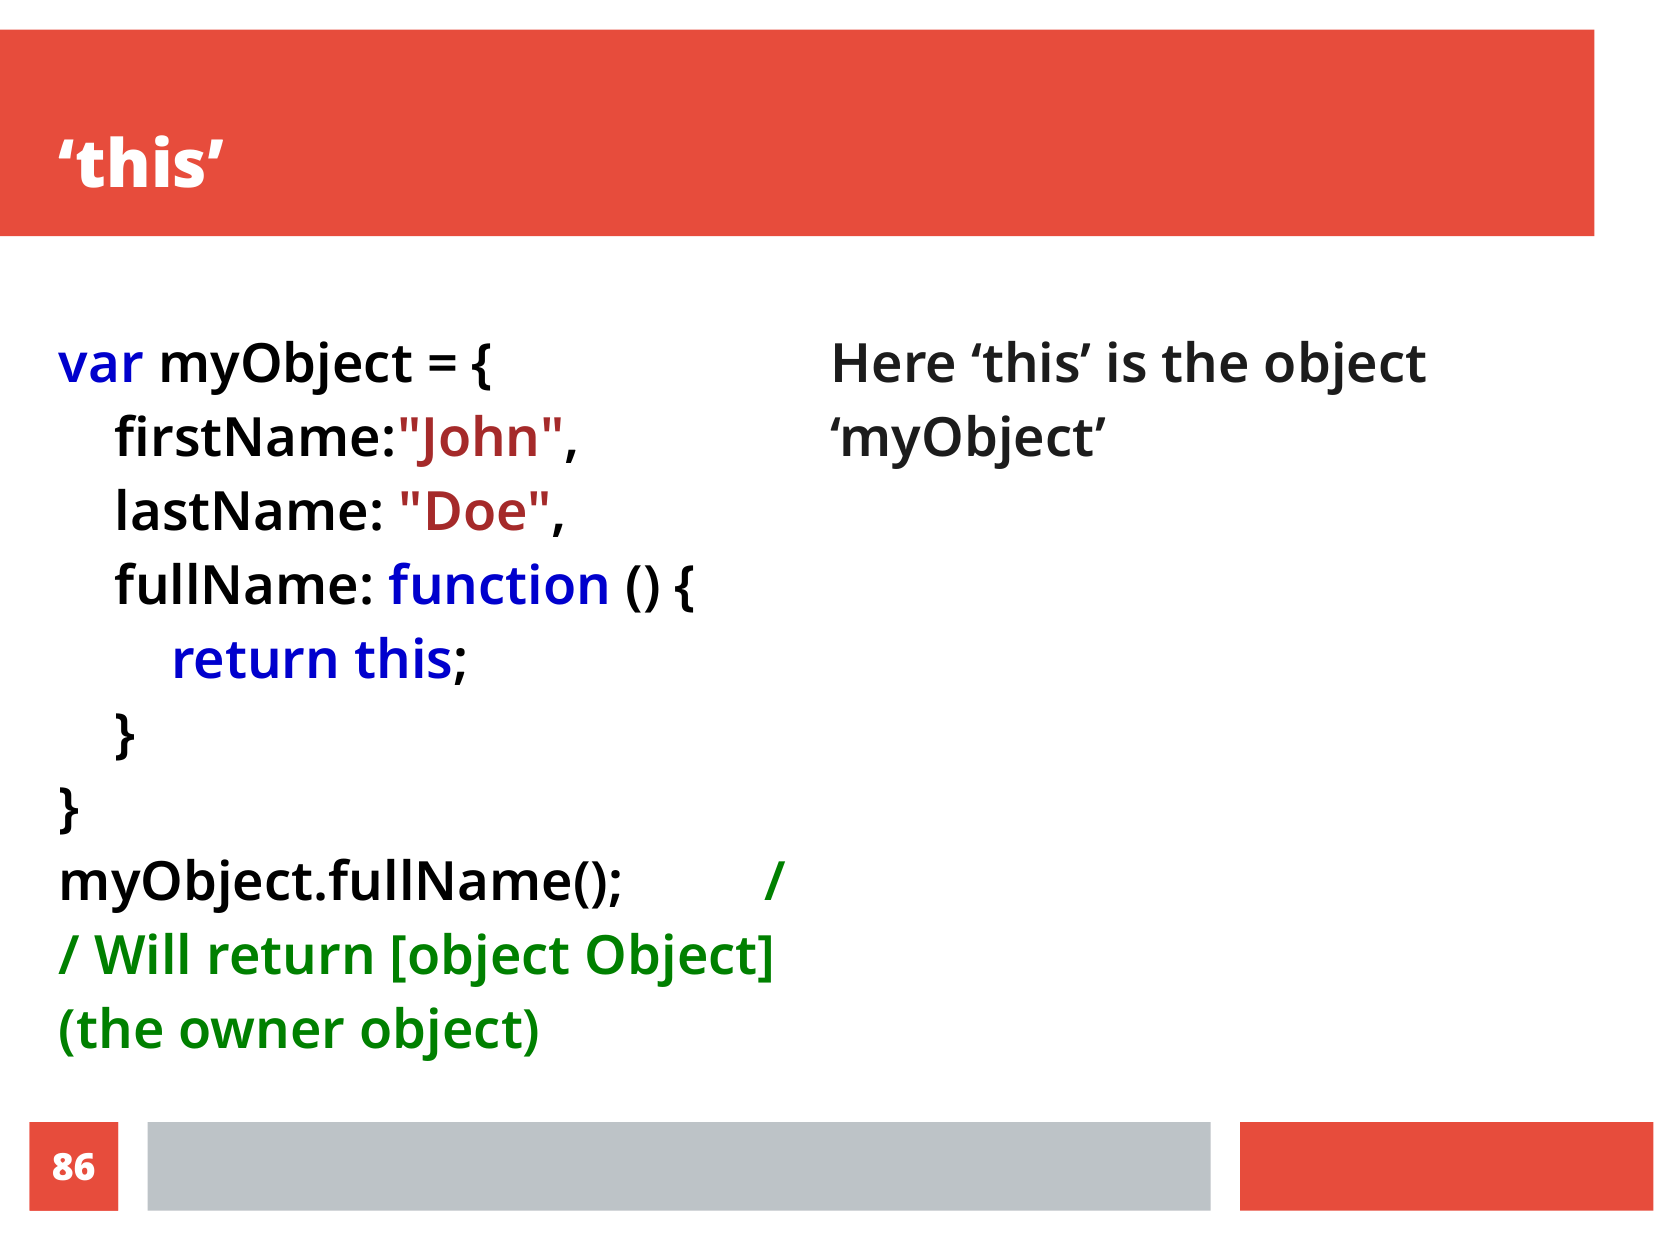

# ‘this’
var myObject = {
    firstName:"John",
    lastName: "Doe",
    fullName: function () {
        return this;
    }
}
myObject.fullName();          // Will return [object Object] (the owner object)
Here ‘this’ is the object ‘myObject’
86